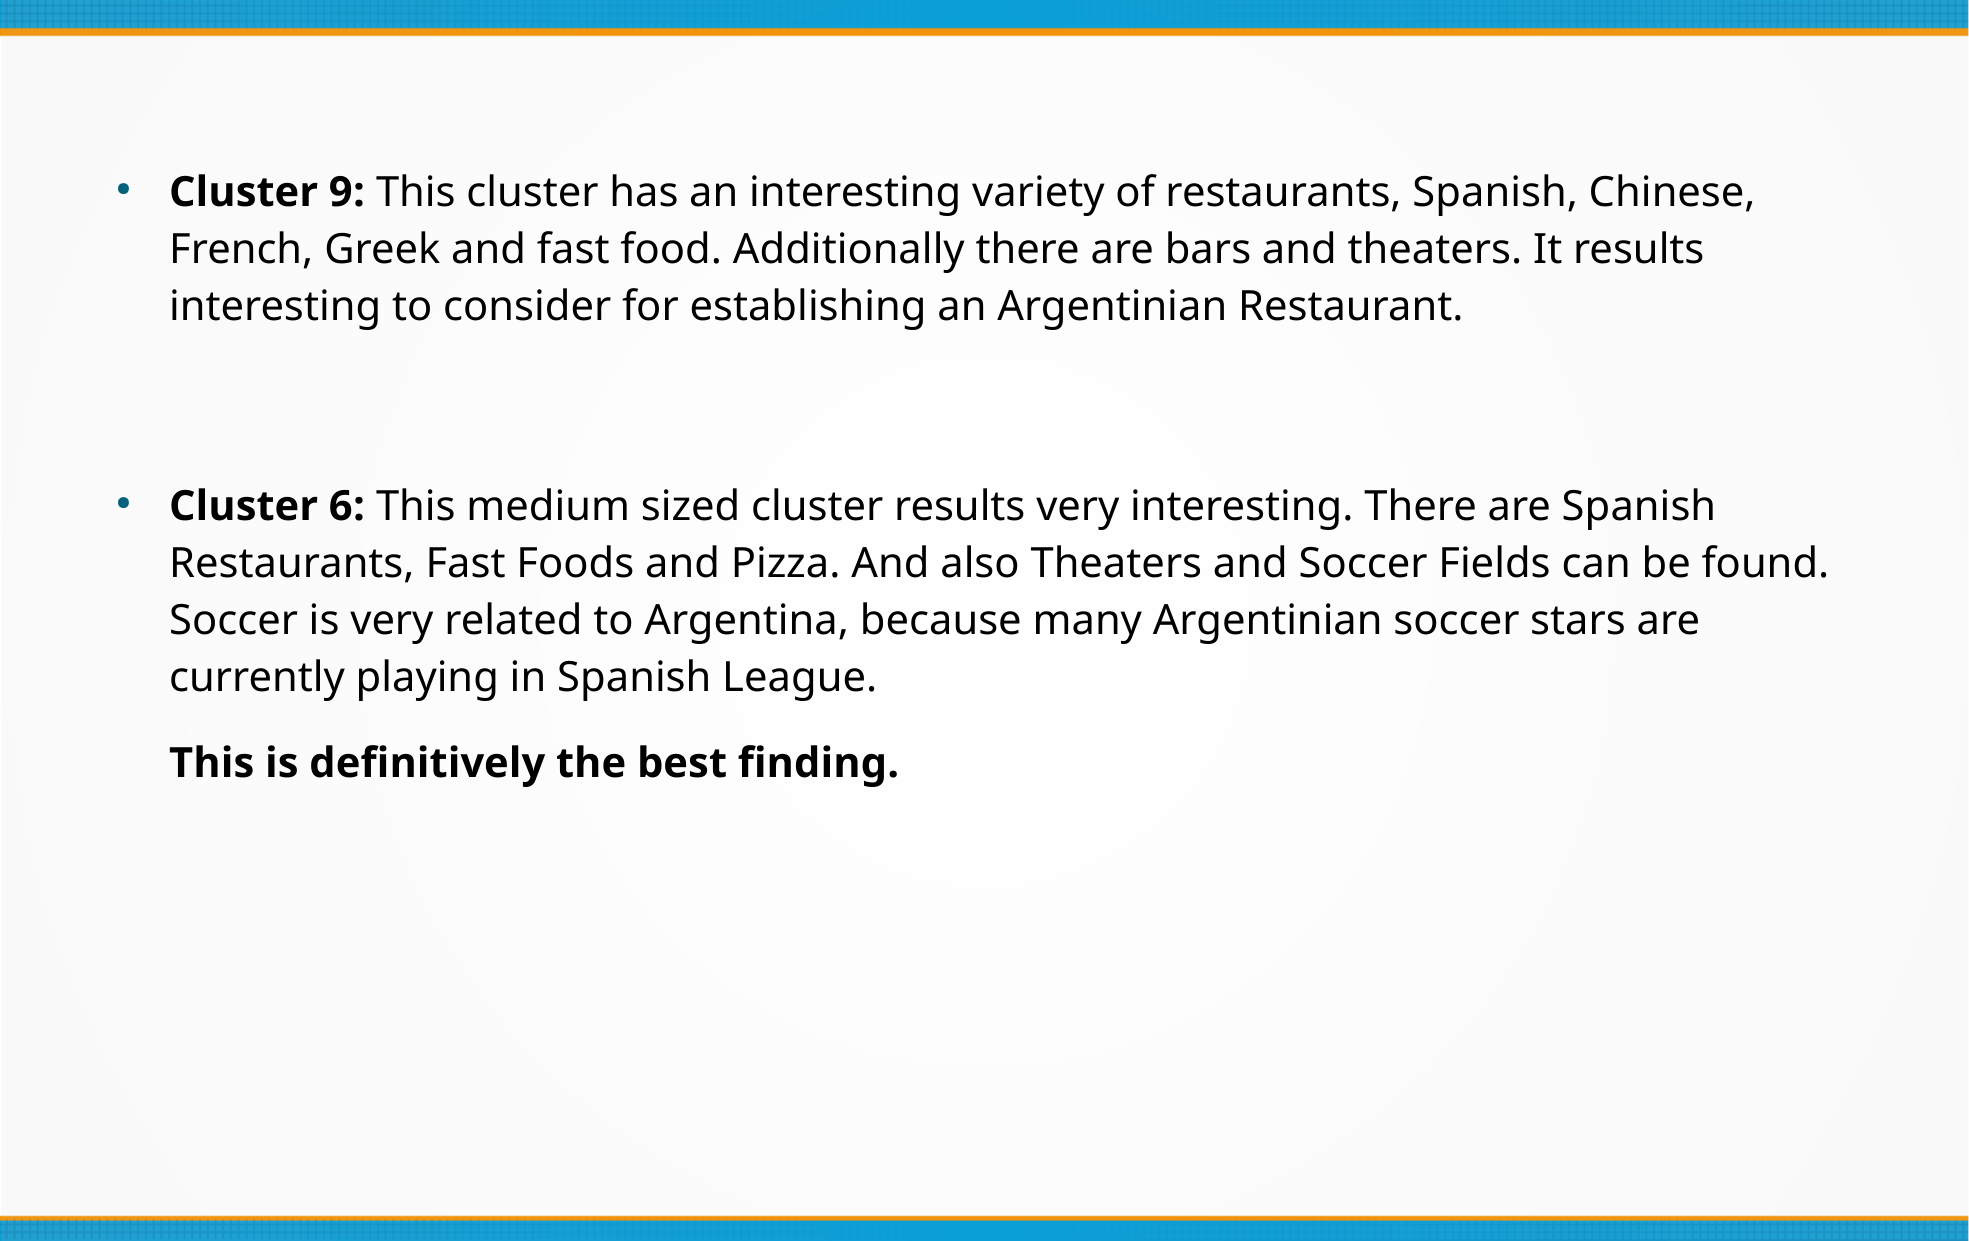

# Cluster 9: This cluster has an interesting variety of restaurants, Spanish, Chinese, French, Greek and fast food. Additionally there are bars and theaters. It results interesting to consider for establishing an Argentinian Restaurant.
Cluster 6: This medium sized cluster results very interesting. There are Spanish Restaurants, Fast Foods and Pizza. And also Theaters and Soccer Fields can be found. Soccer is very related to Argentina, because many Argentinian soccer stars are currently playing in Spanish League.
This is definitively the best finding.